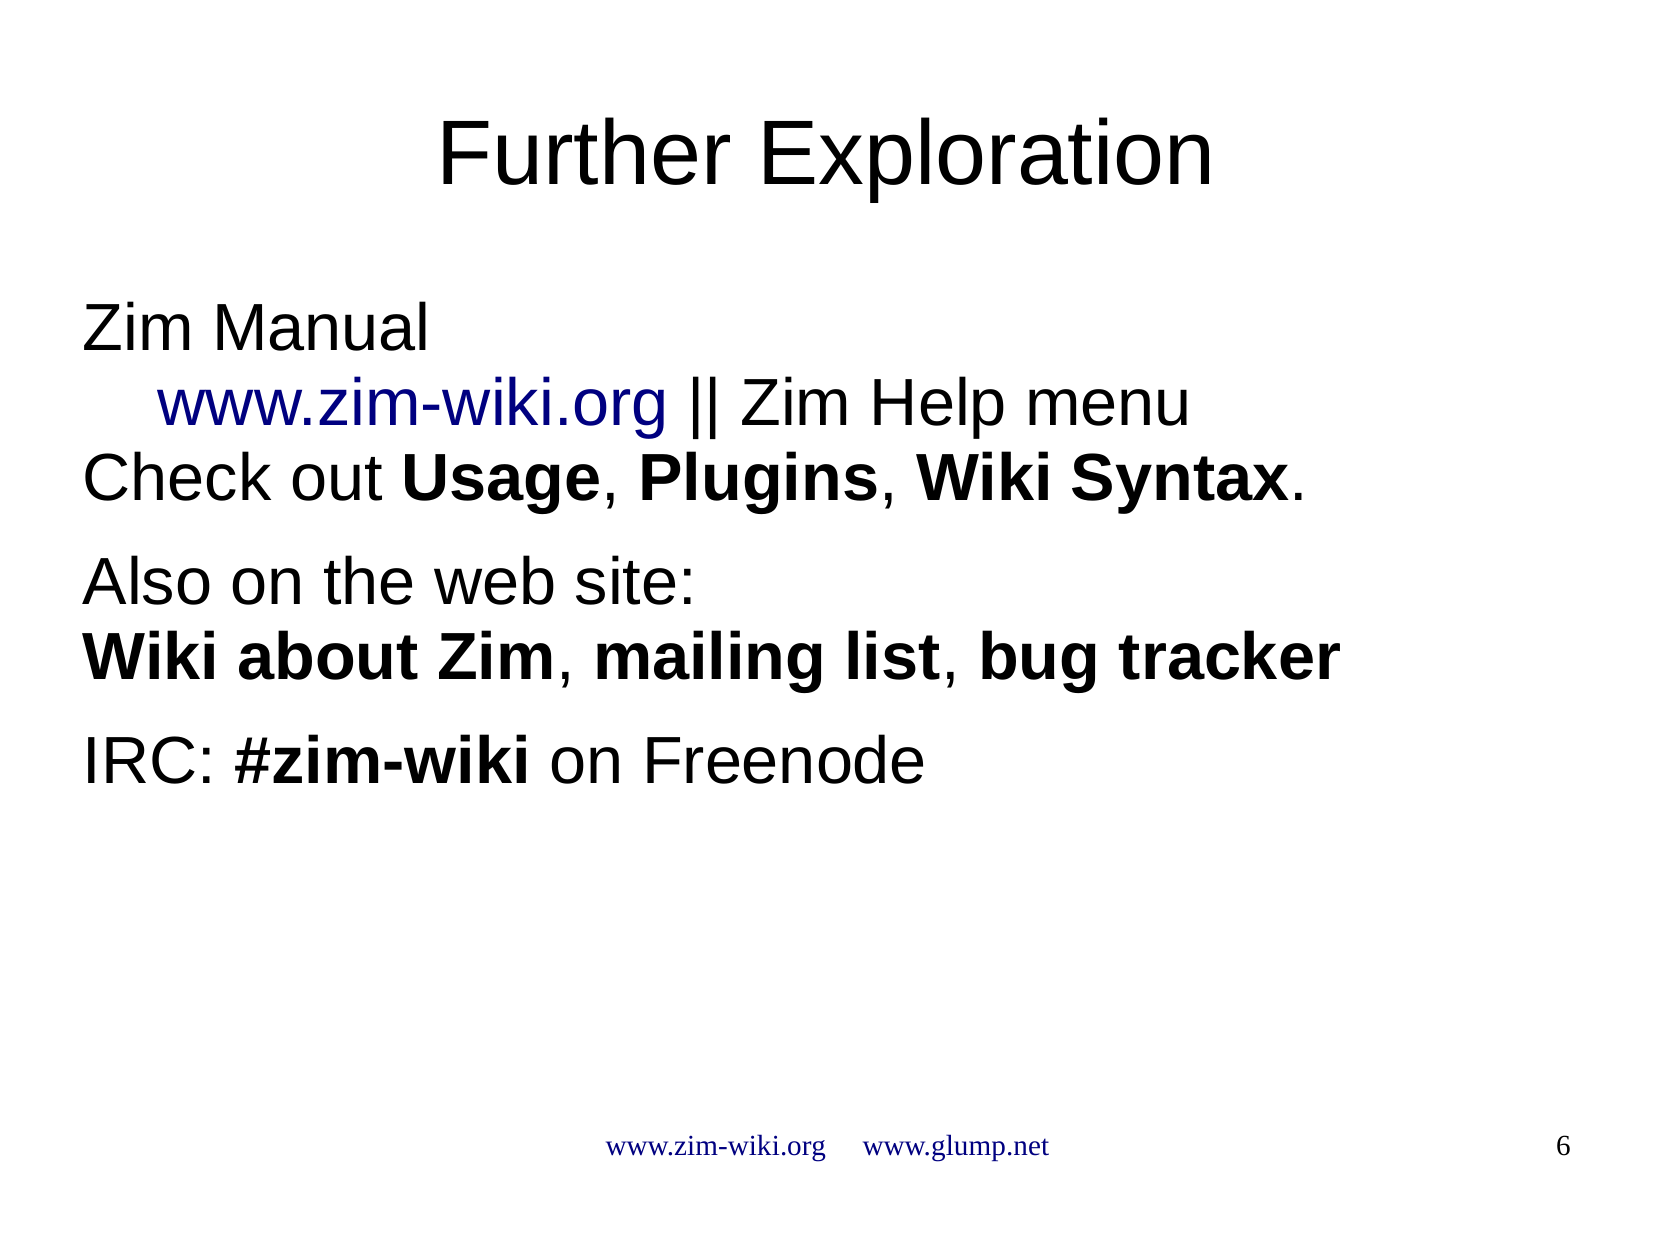

# Further Exploration
Zim Manual
	www.zim-wiki.org || Zim Help menu
Check out Usage, Plugins, Wiki Syntax.
Also on the web site:
Wiki about Zim, mailing list, bug tracker
IRC: #zim-wiki on Freenode
6